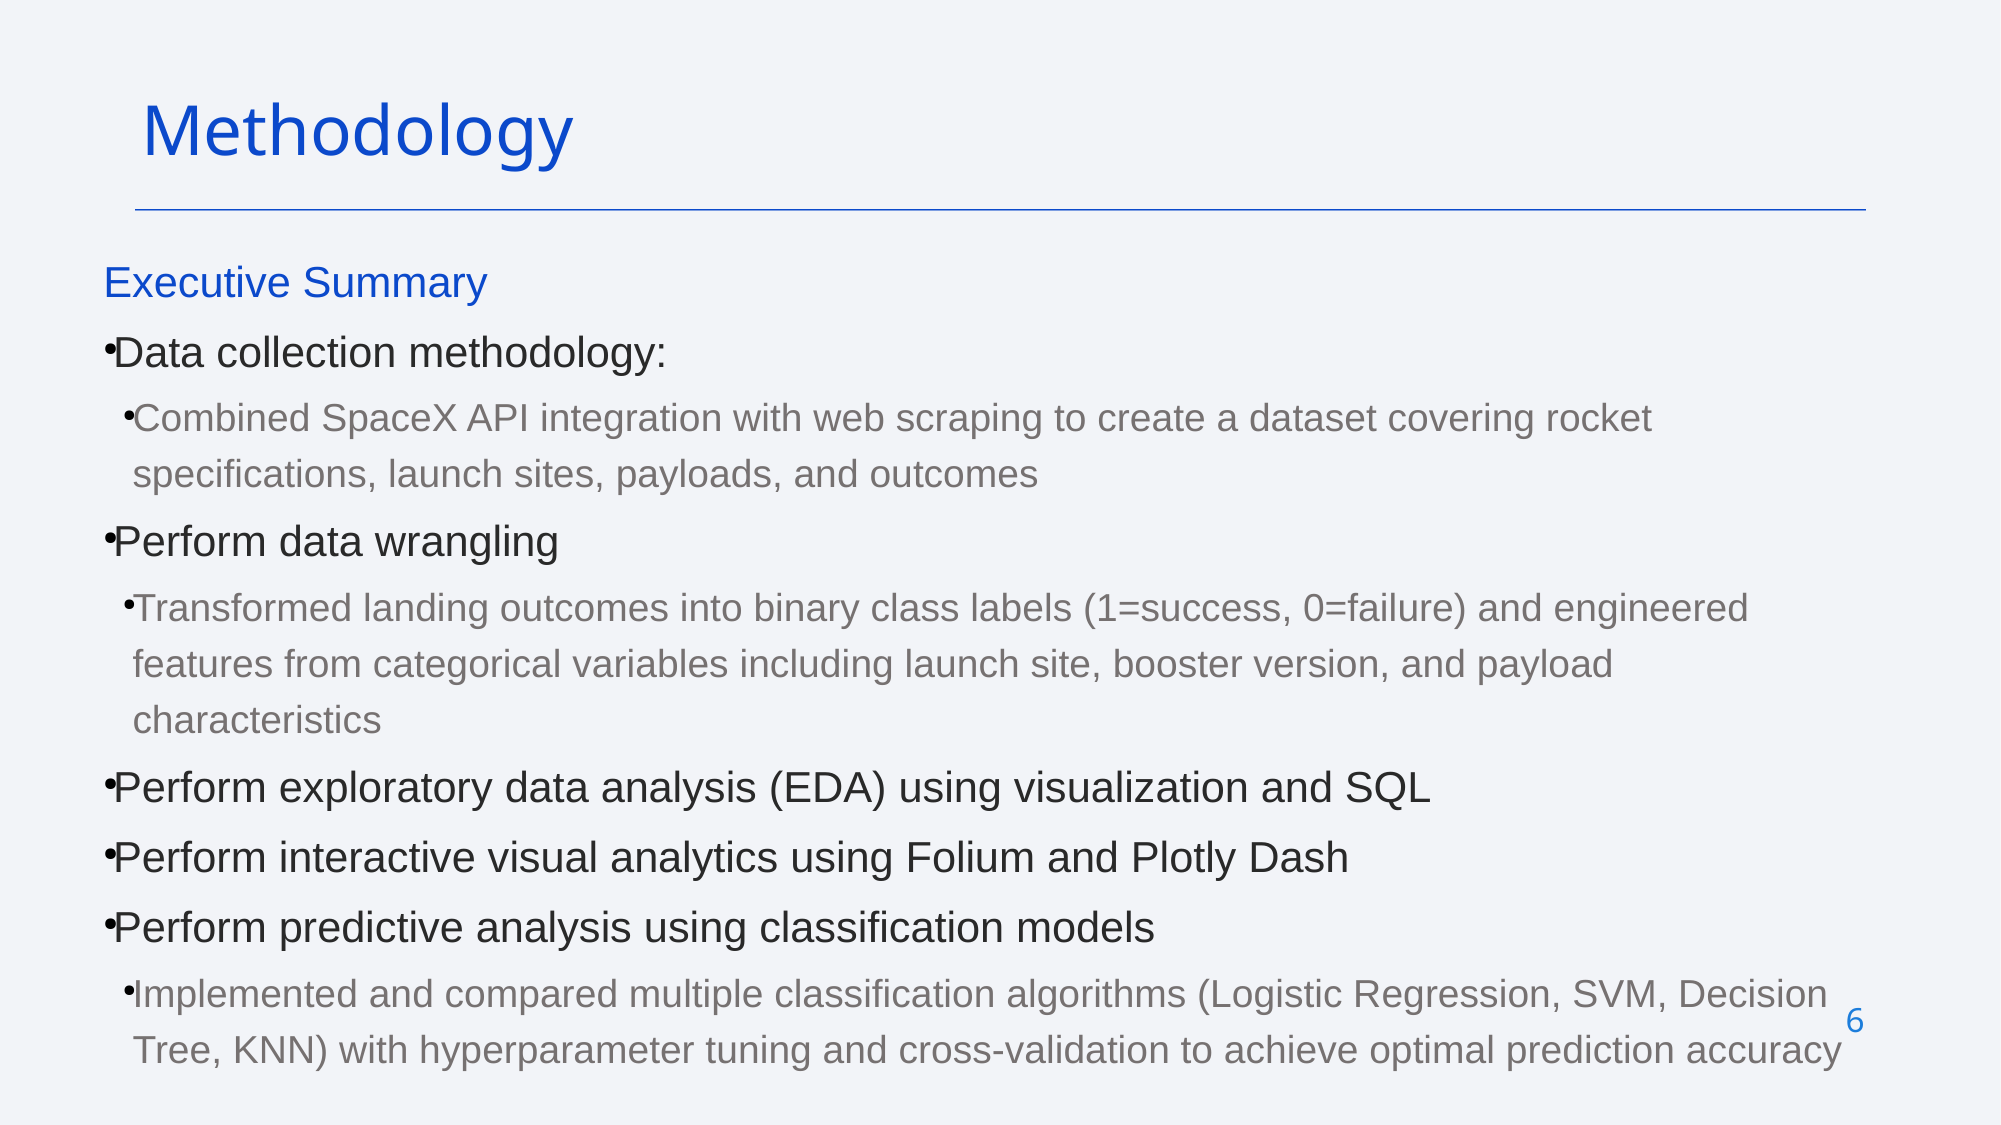

Methodology
Executive Summary
Data collection methodology:
Combined SpaceX API integration with web scraping to create a dataset covering rocket specifications, launch sites, payloads, and outcomes
Perform data wrangling
Transformed landing outcomes into binary class labels (1=success, 0=failure) and engineered features from categorical variables including launch site, booster version, and payload characteristics
Perform exploratory data analysis (EDA) using visualization and SQL
Perform interactive visual analytics using Folium and Plotly Dash
Perform predictive analysis using classification models
Implemented and compared multiple classification algorithms (Logistic Regression, SVM, Decision Tree, KNN) with hyperparameter tuning and cross-validation to achieve optimal prediction accuracy
6